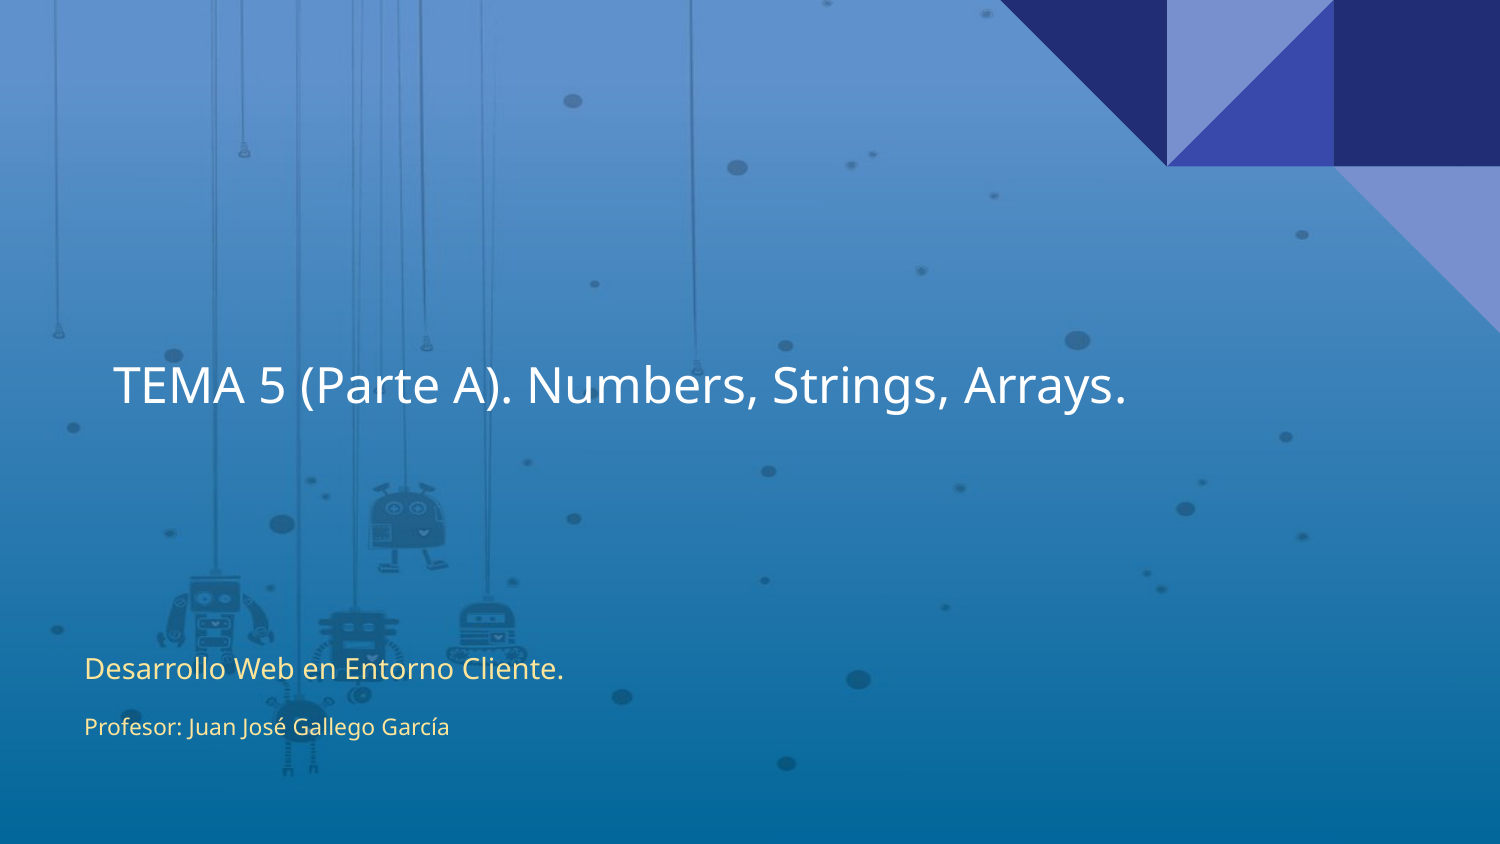

# TEMA 5 (Parte A). Numbers, Strings, Arrays.
Desarrollo Web en Entorno Cliente.
Profesor: Juan José Gallego García